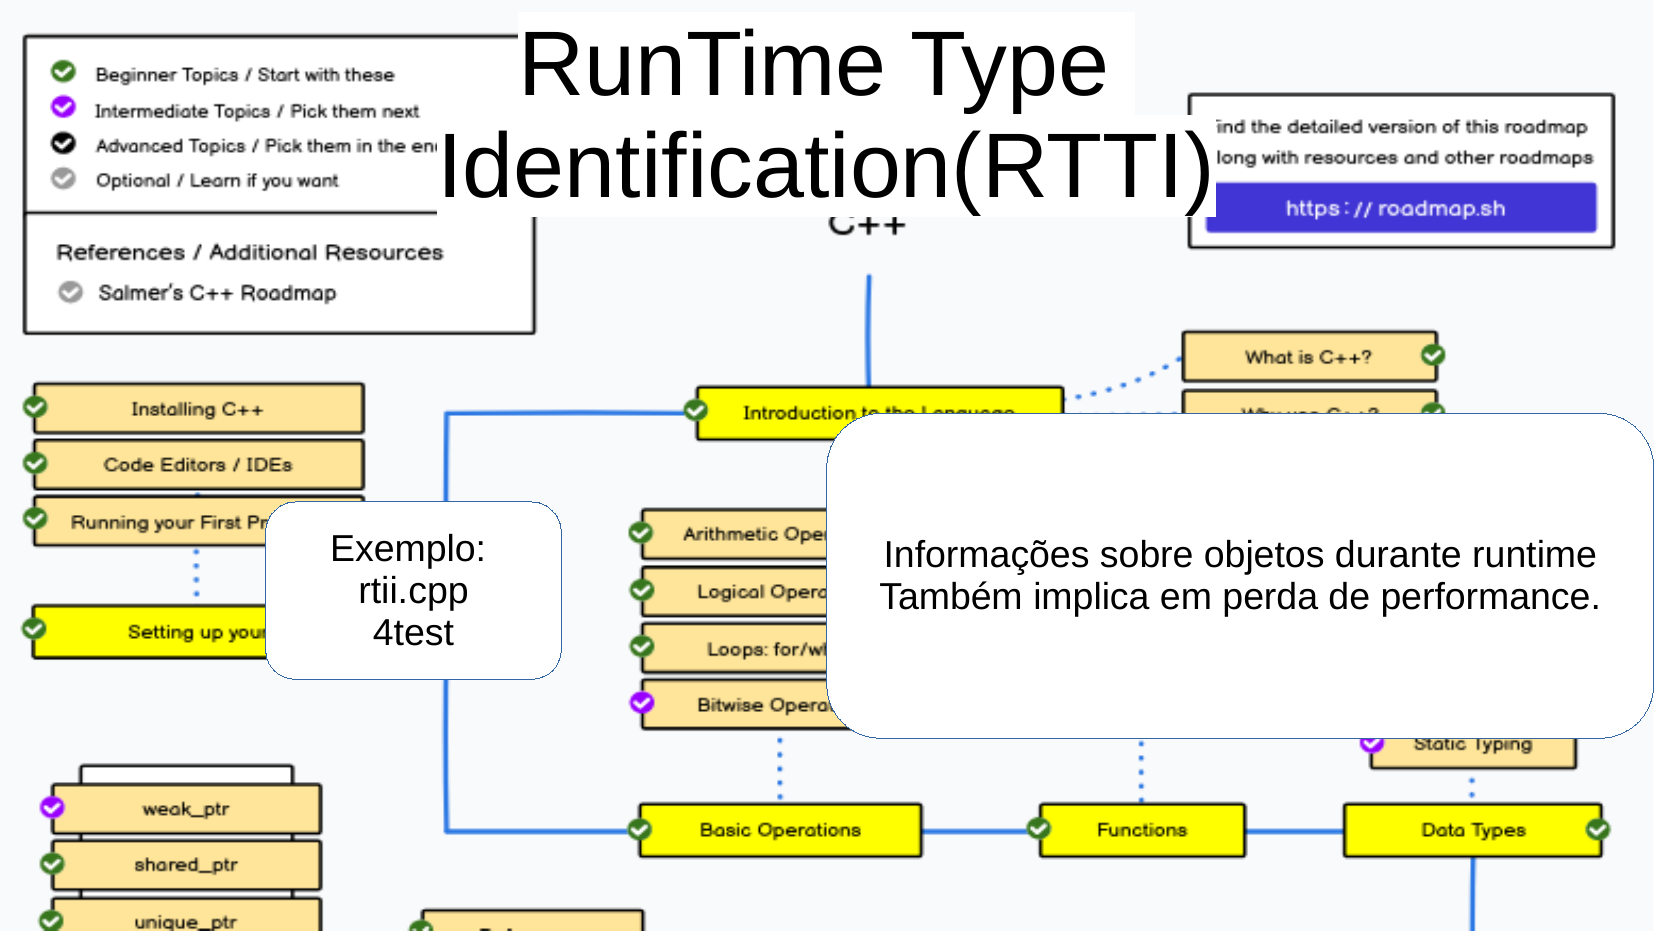

# RunTime Type Identification(RTTI)
Informações sobre objetos durante runtime
Também implica em perda de performance.
Exemplo:
rtii.cpp
4test